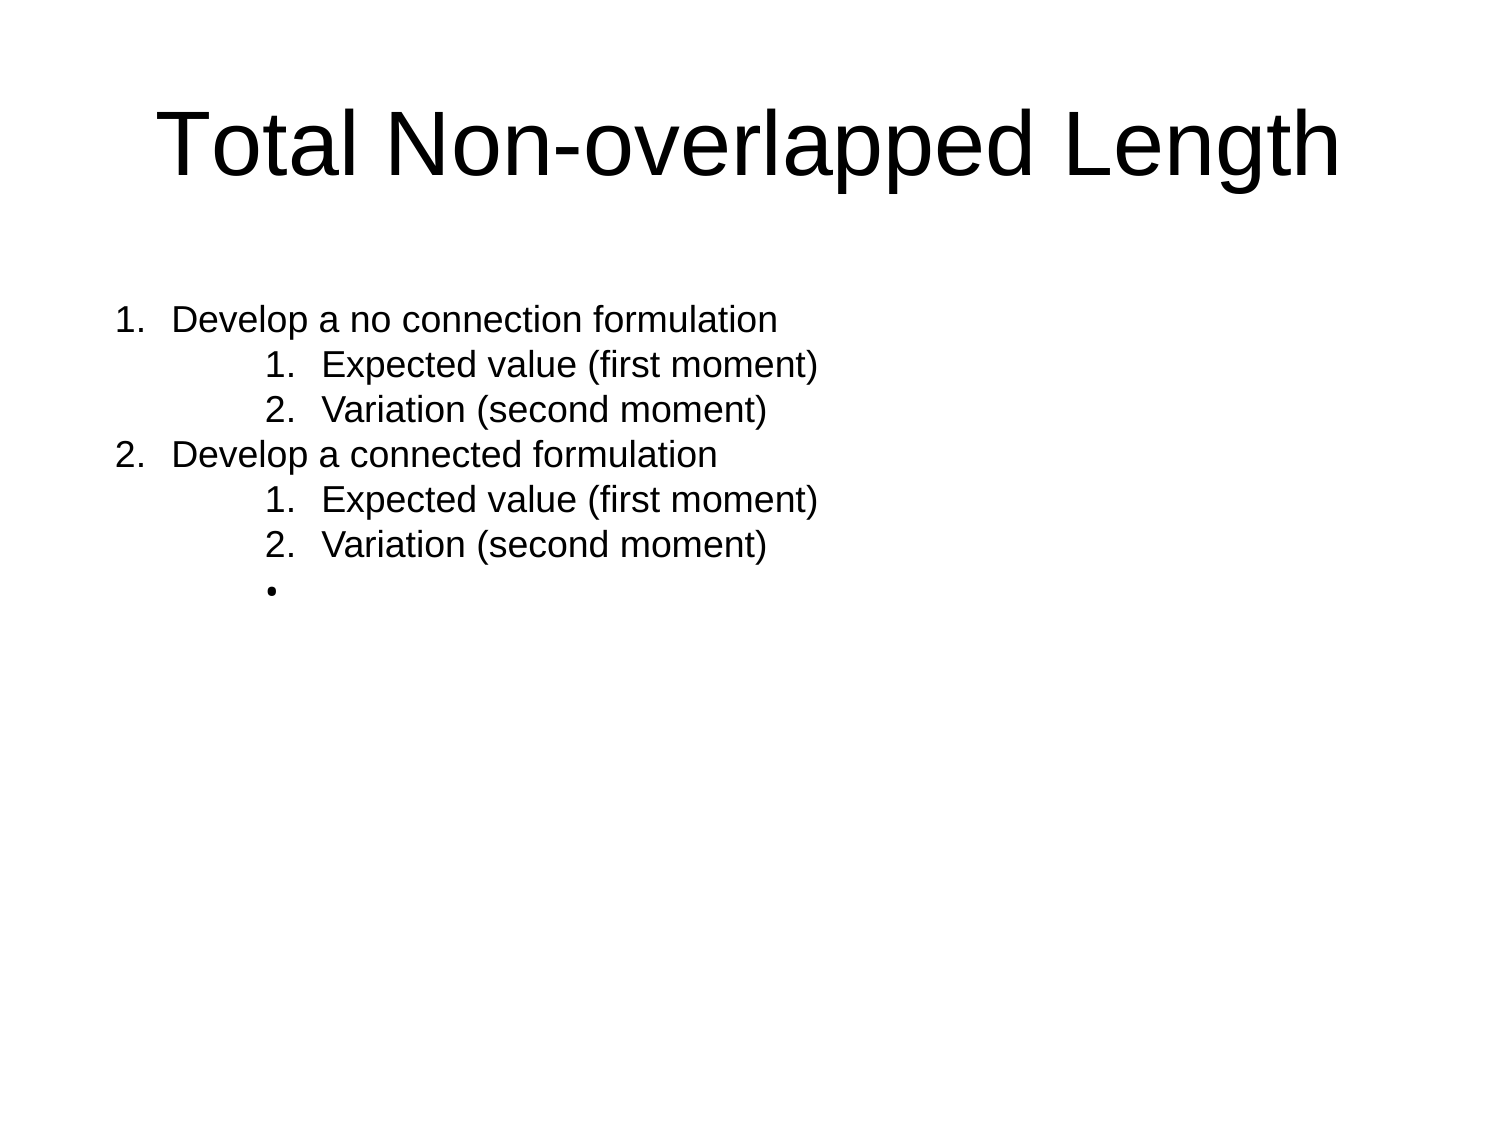

# Total Non-overlapped Length
Develop a no connection formulation
Expected value (first moment)
Variation (second moment)
Develop a connected formulation
Expected value (first moment)
Variation (second moment)